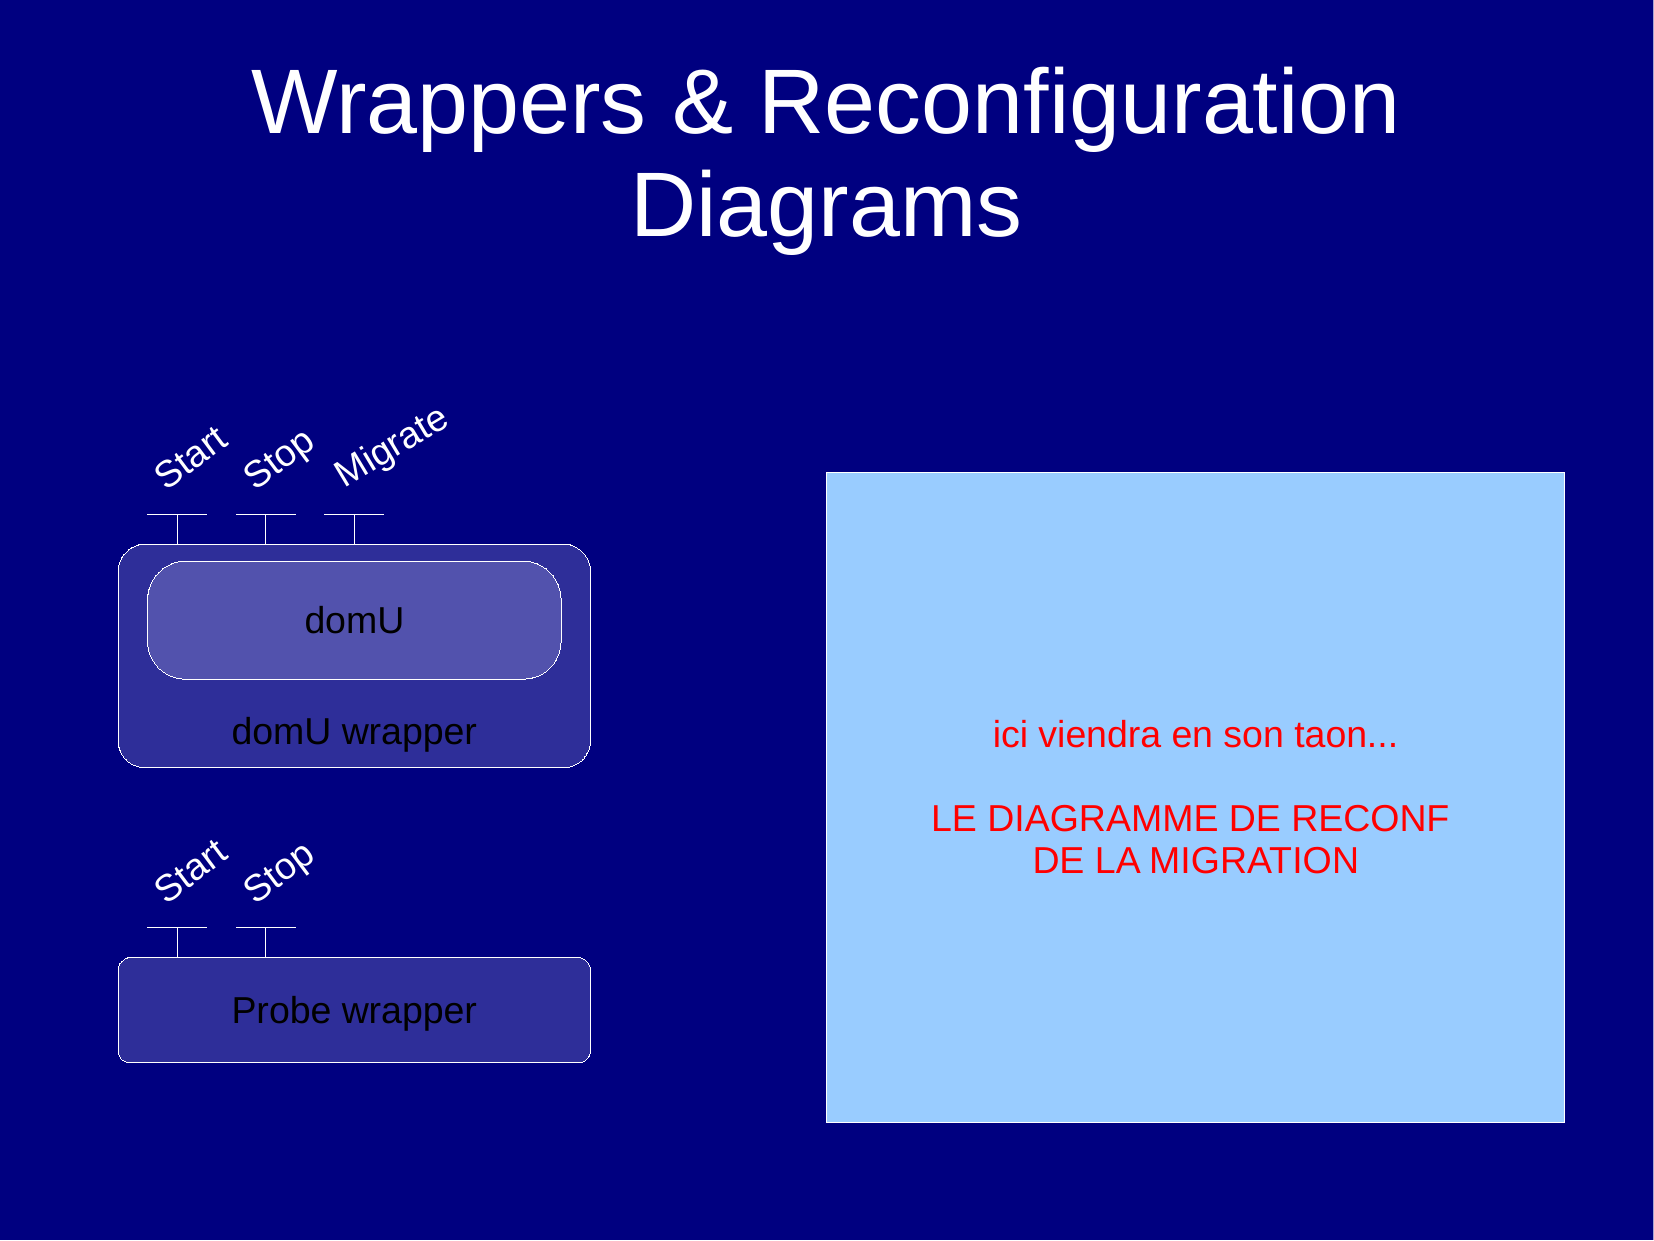

# Wrappers & Reconfiguration Diagrams
Migrate
Start
Stop
ici viendra en son taon...
LE DIAGRAMME DE RECONF
DE LA MIGRATION
domU wrapper
domU
Start
Stop
Probe wrapper